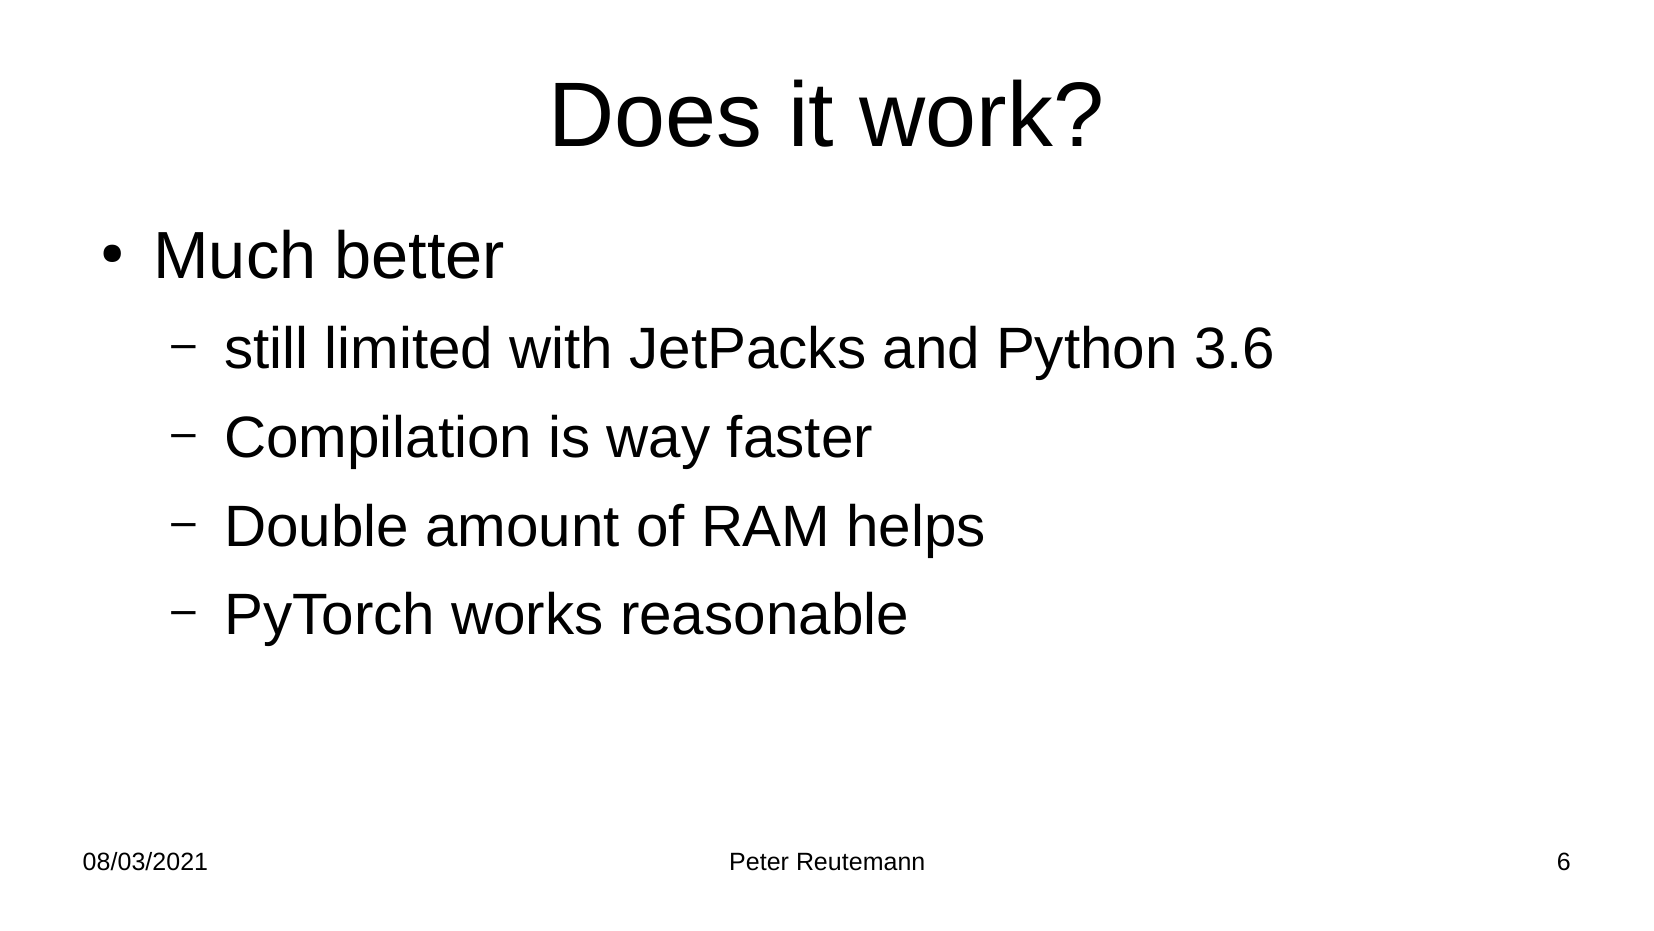

# Does it work?
Much better
still limited with JetPacks and Python 3.6
Compilation is way faster
Double amount of RAM helps
PyTorch works reasonable
08/03/2021
Peter Reutemann
6